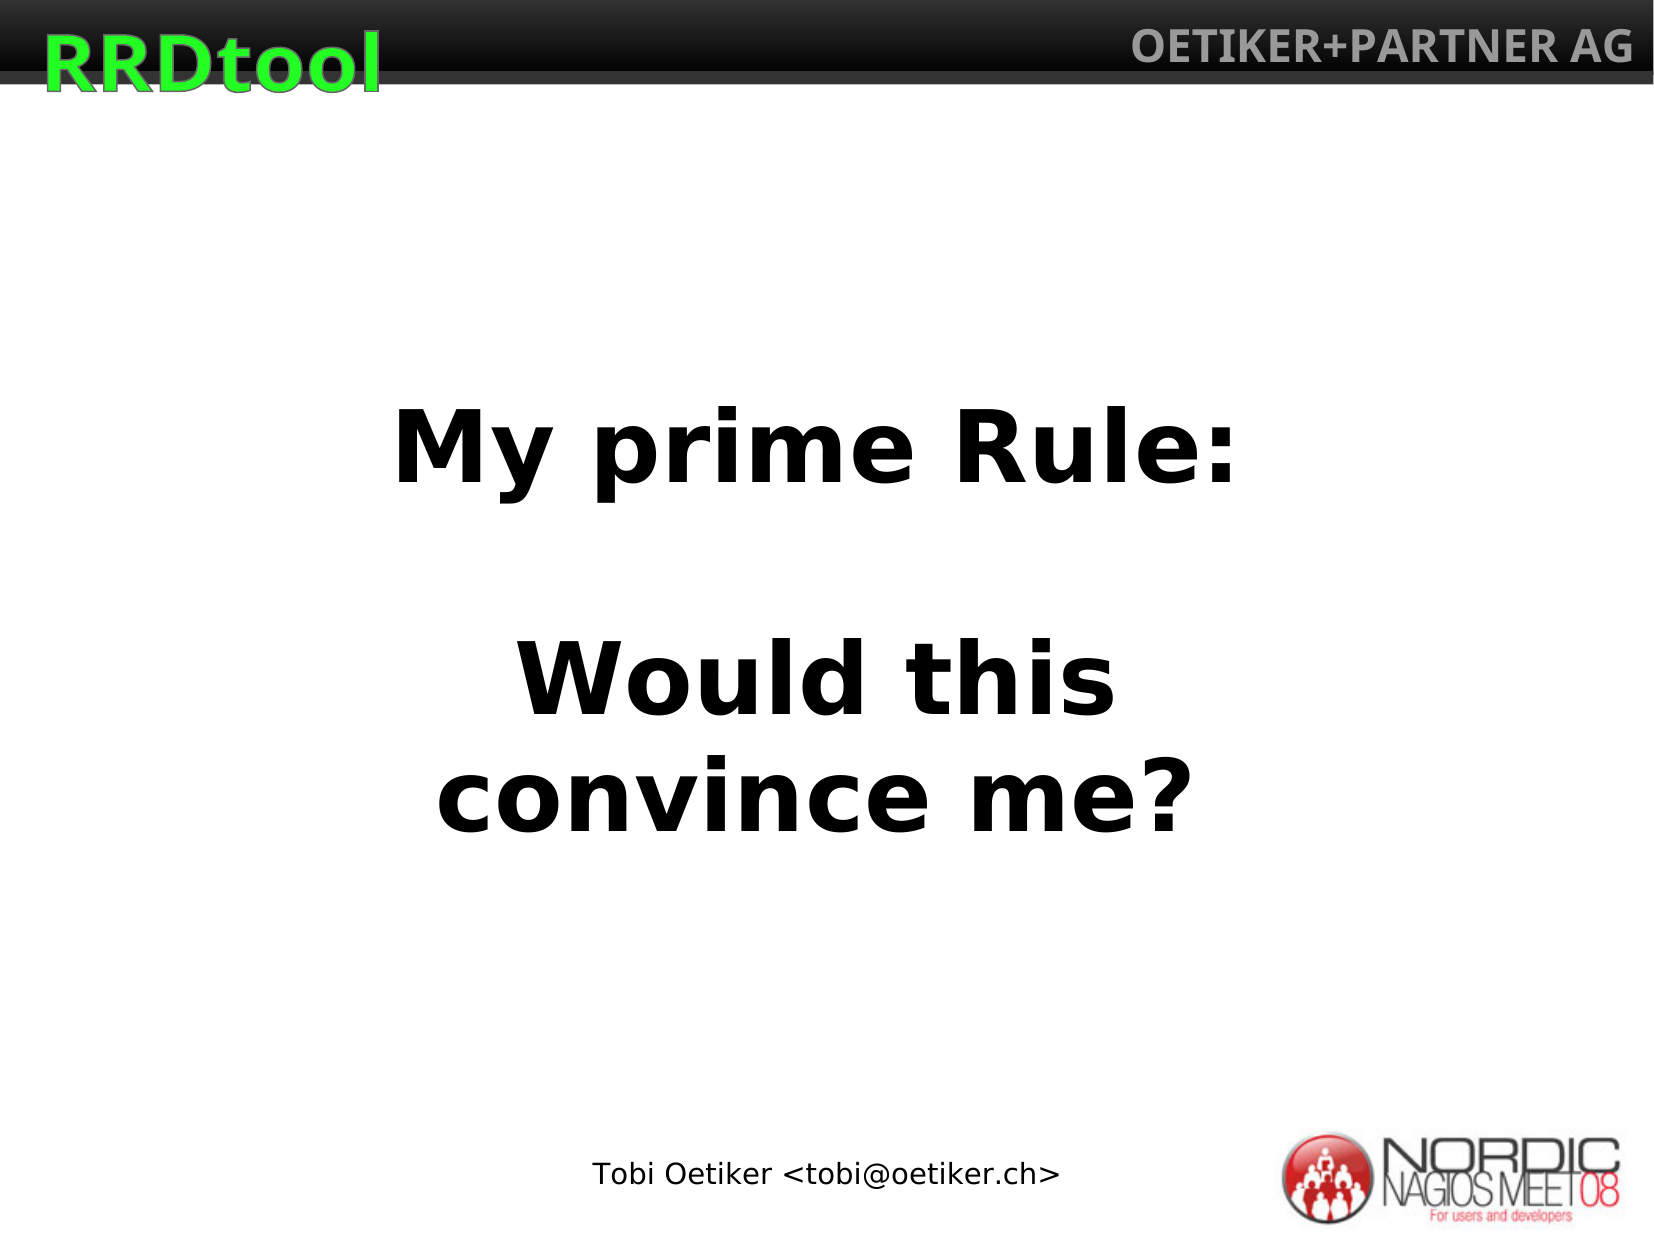

# My prime Rule: Would this convince me?